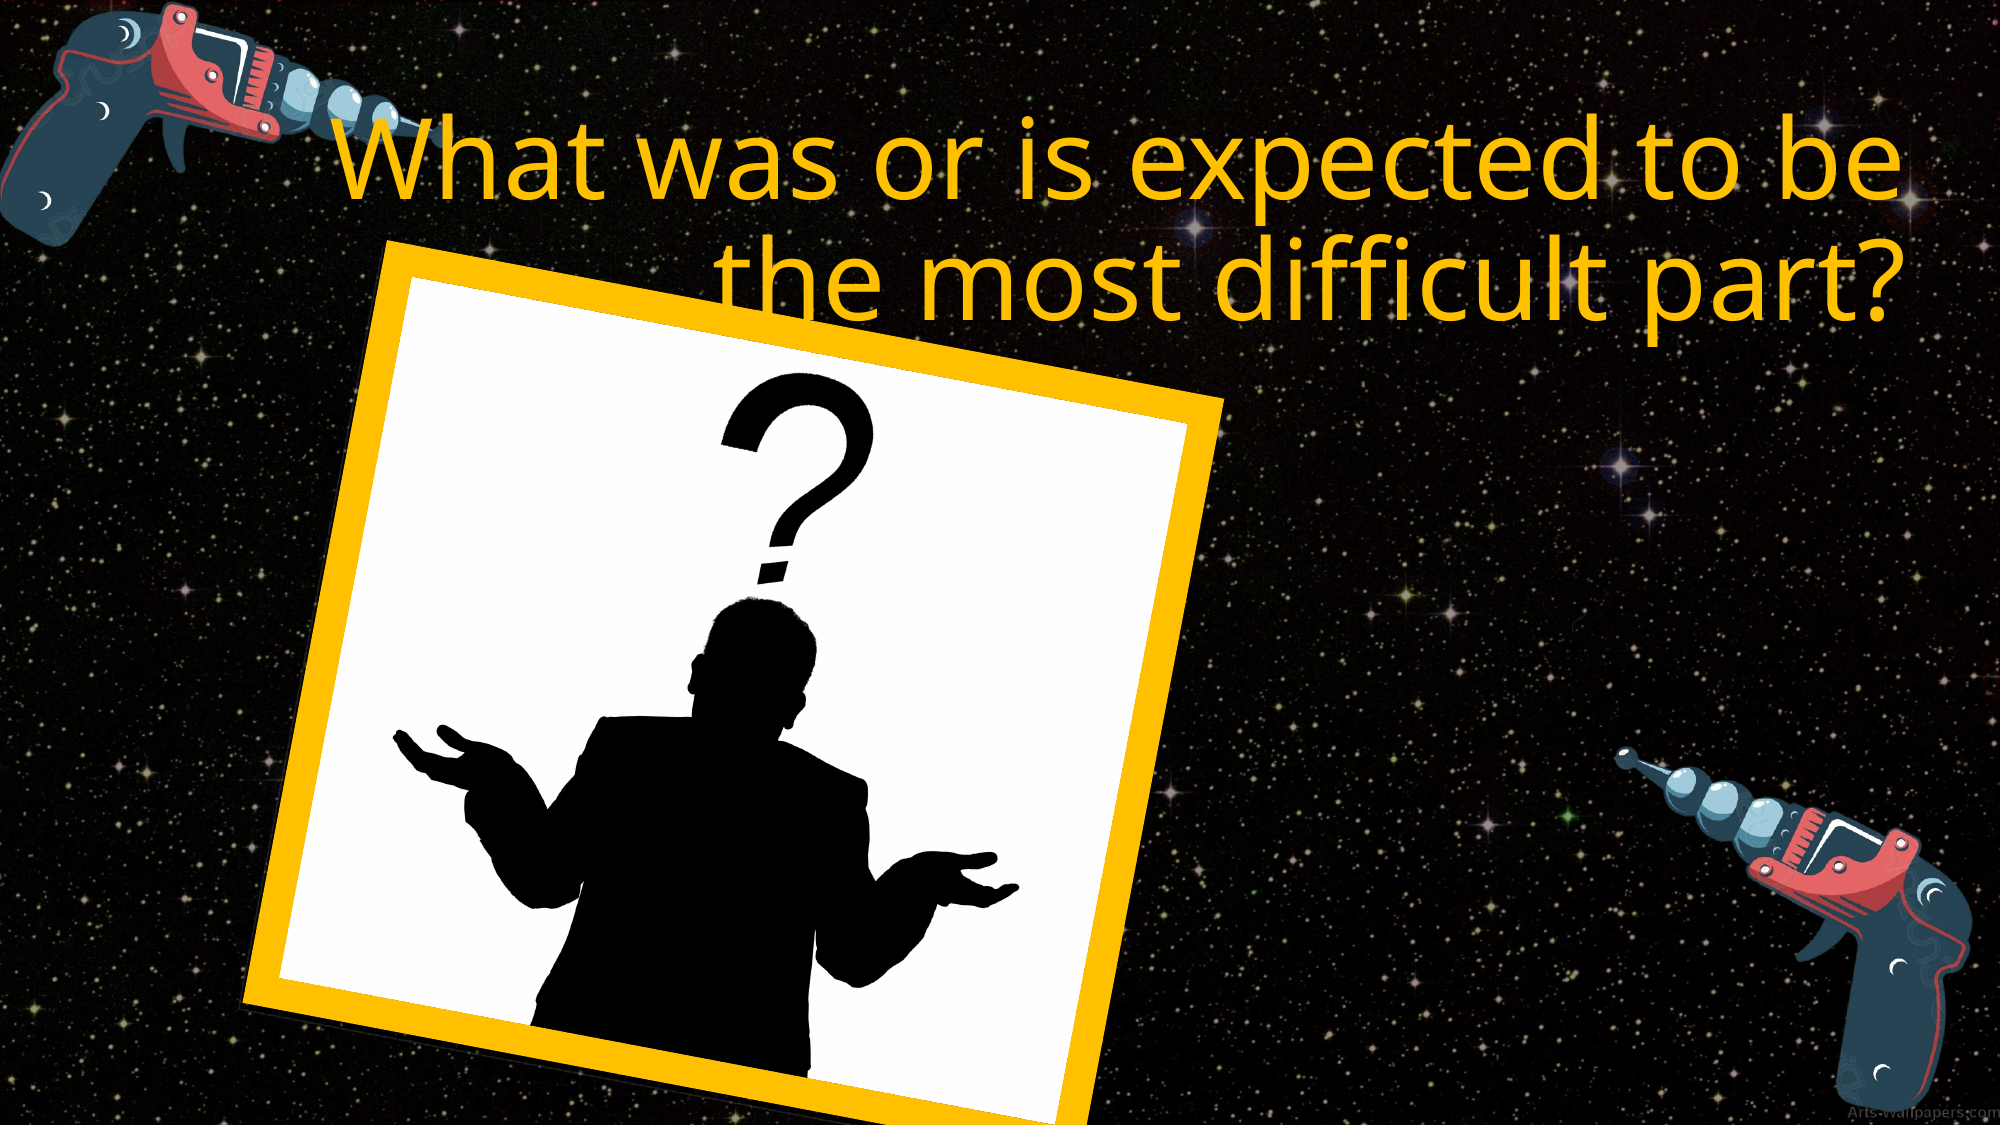

# What was or is expected to be the most difficult part?